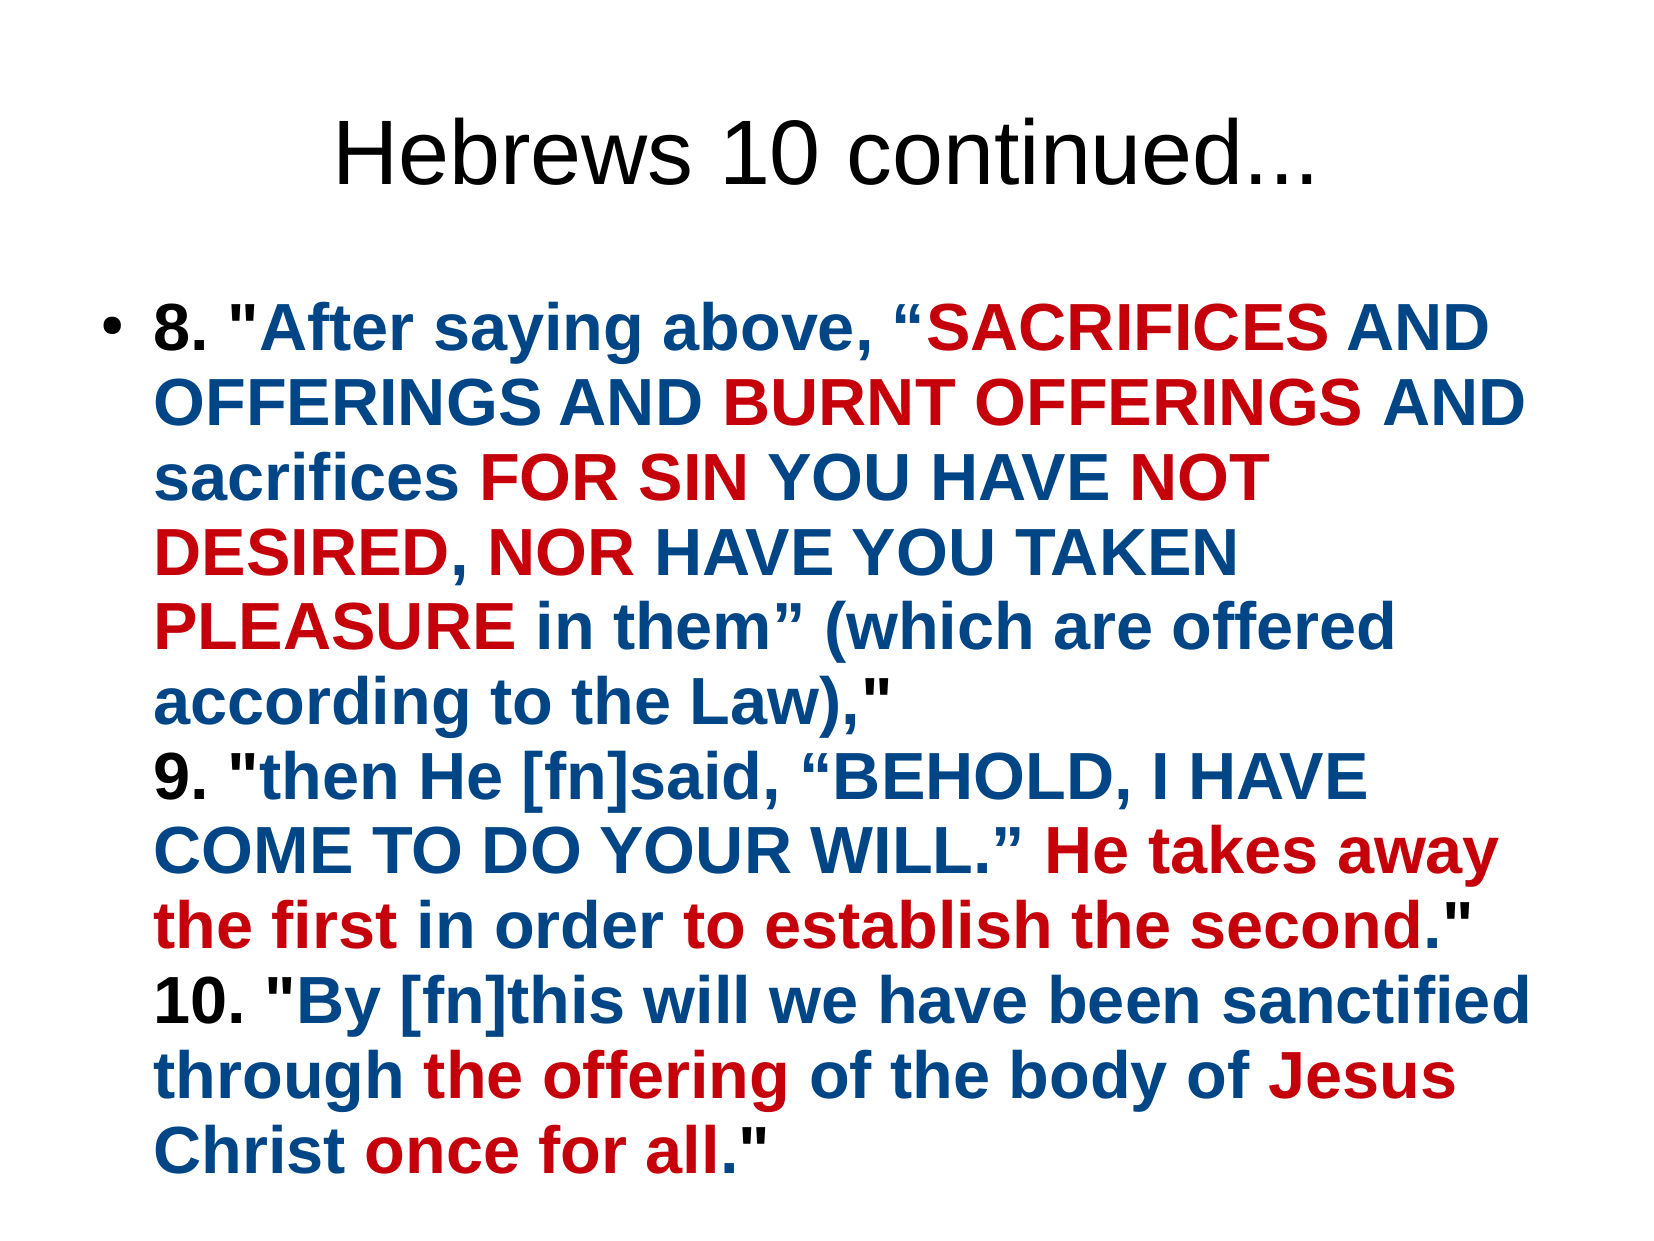

# Hebrews 10 continued...
8. "After saying above, “SACRIFICES AND OFFERINGS AND BURNT OFFERINGS AND sacrifices FOR SIN YOU HAVE NOT DESIRED, NOR HAVE YOU TAKEN PLEASURE in them” (which are offered according to the Law),"
9. "then He [fn]said, “BEHOLD, I HAVE COME TO DO YOUR WILL.” He takes away the first in order to establish the second."
10. "By [fn]this will we have been sanctified through the offering of the body of Jesus Christ once for all."